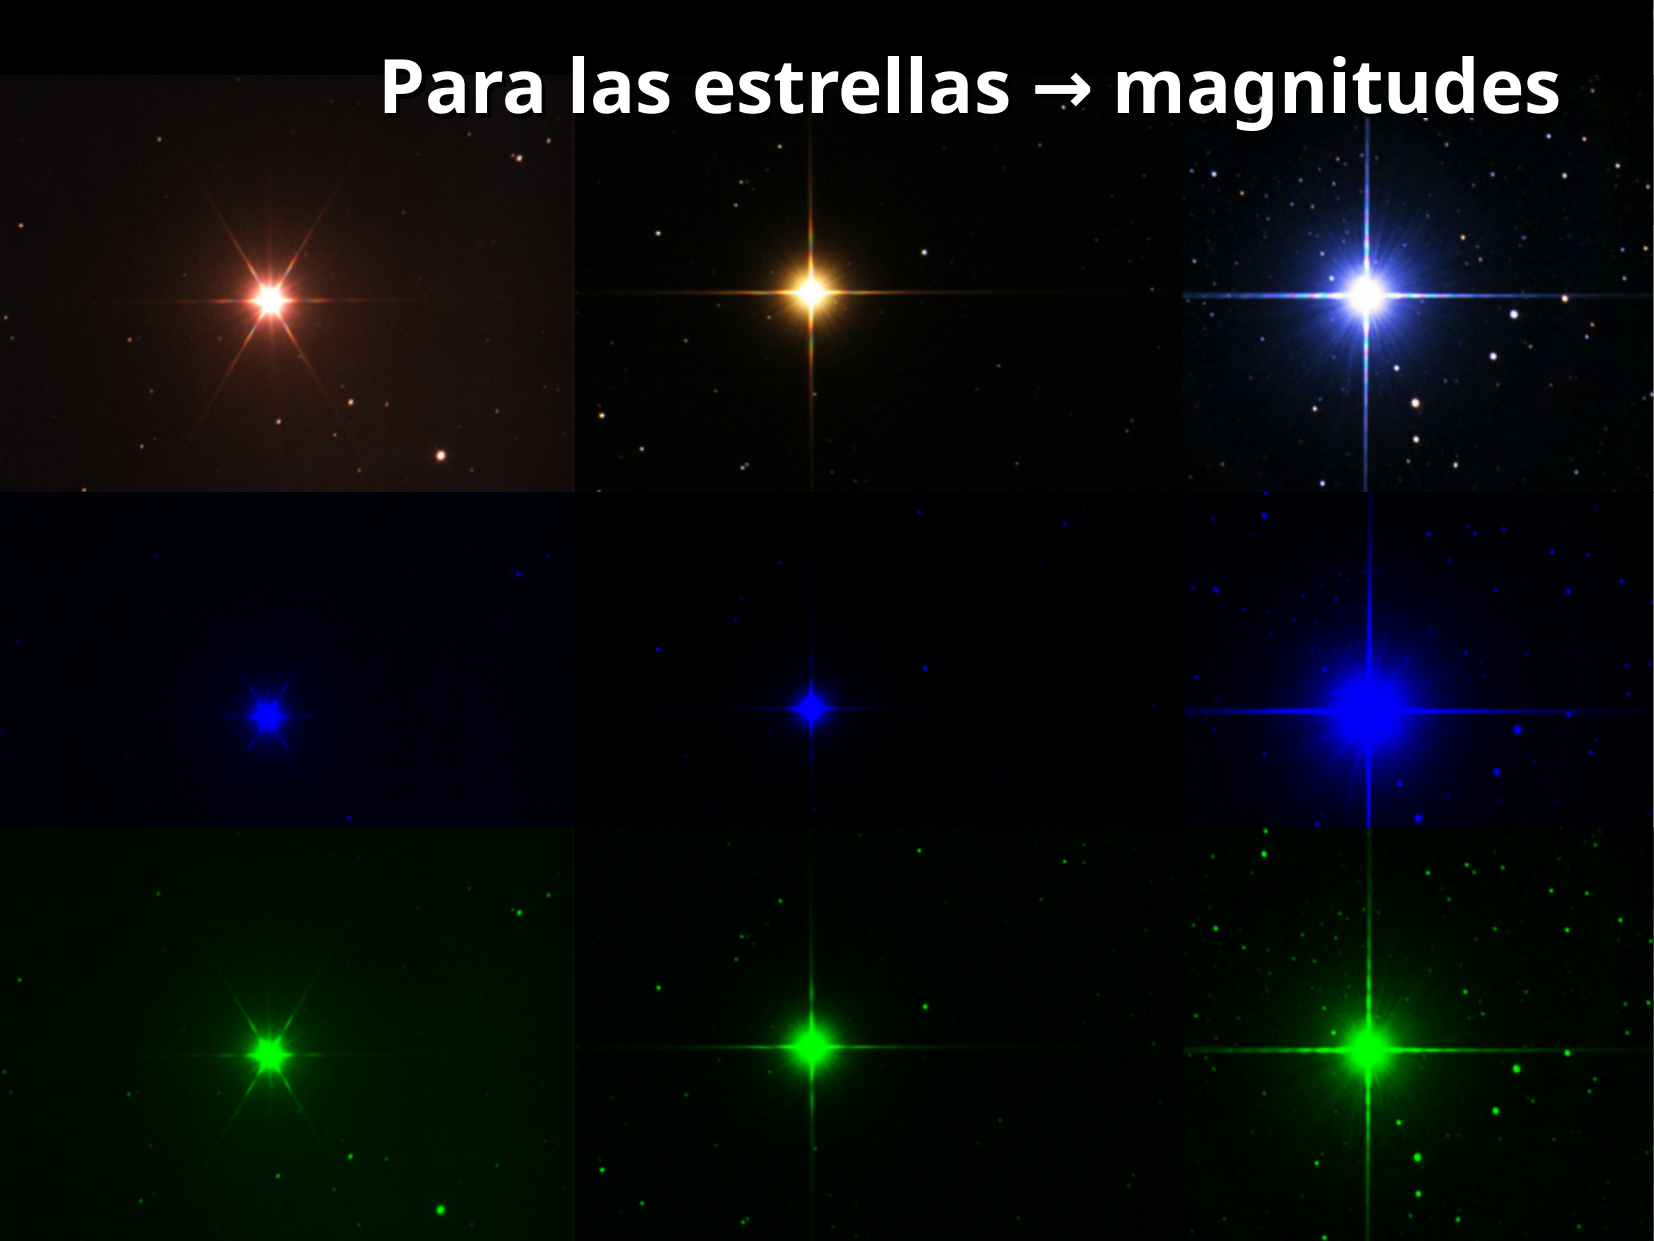

# Para las estrellas → magnitudes
Oct 02, 2019
Asorey IPAC 2019 U02C02
25